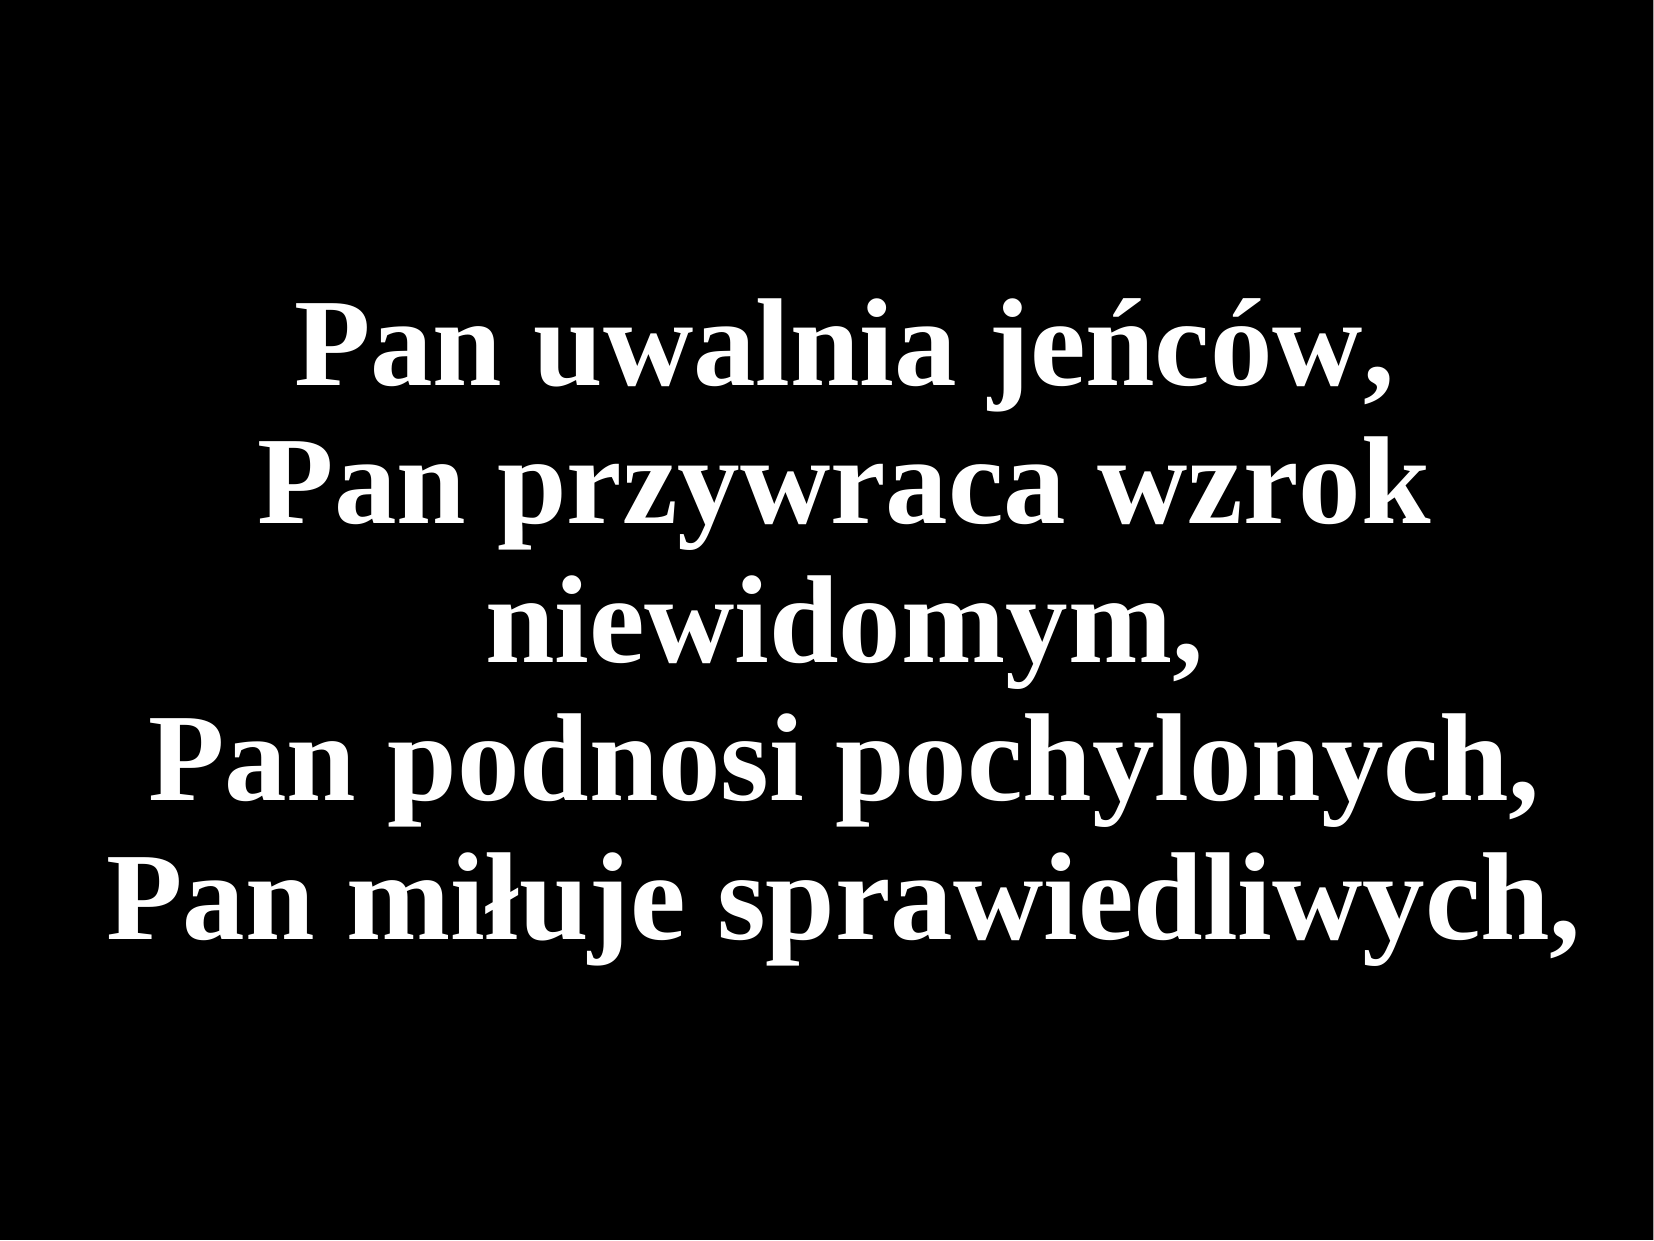

# Pan uwalnia jeńców,
Pan przywraca wzrok
niewidomym,
Pan podnosi pochylonych,
Pan miłuje sprawiedliwych,